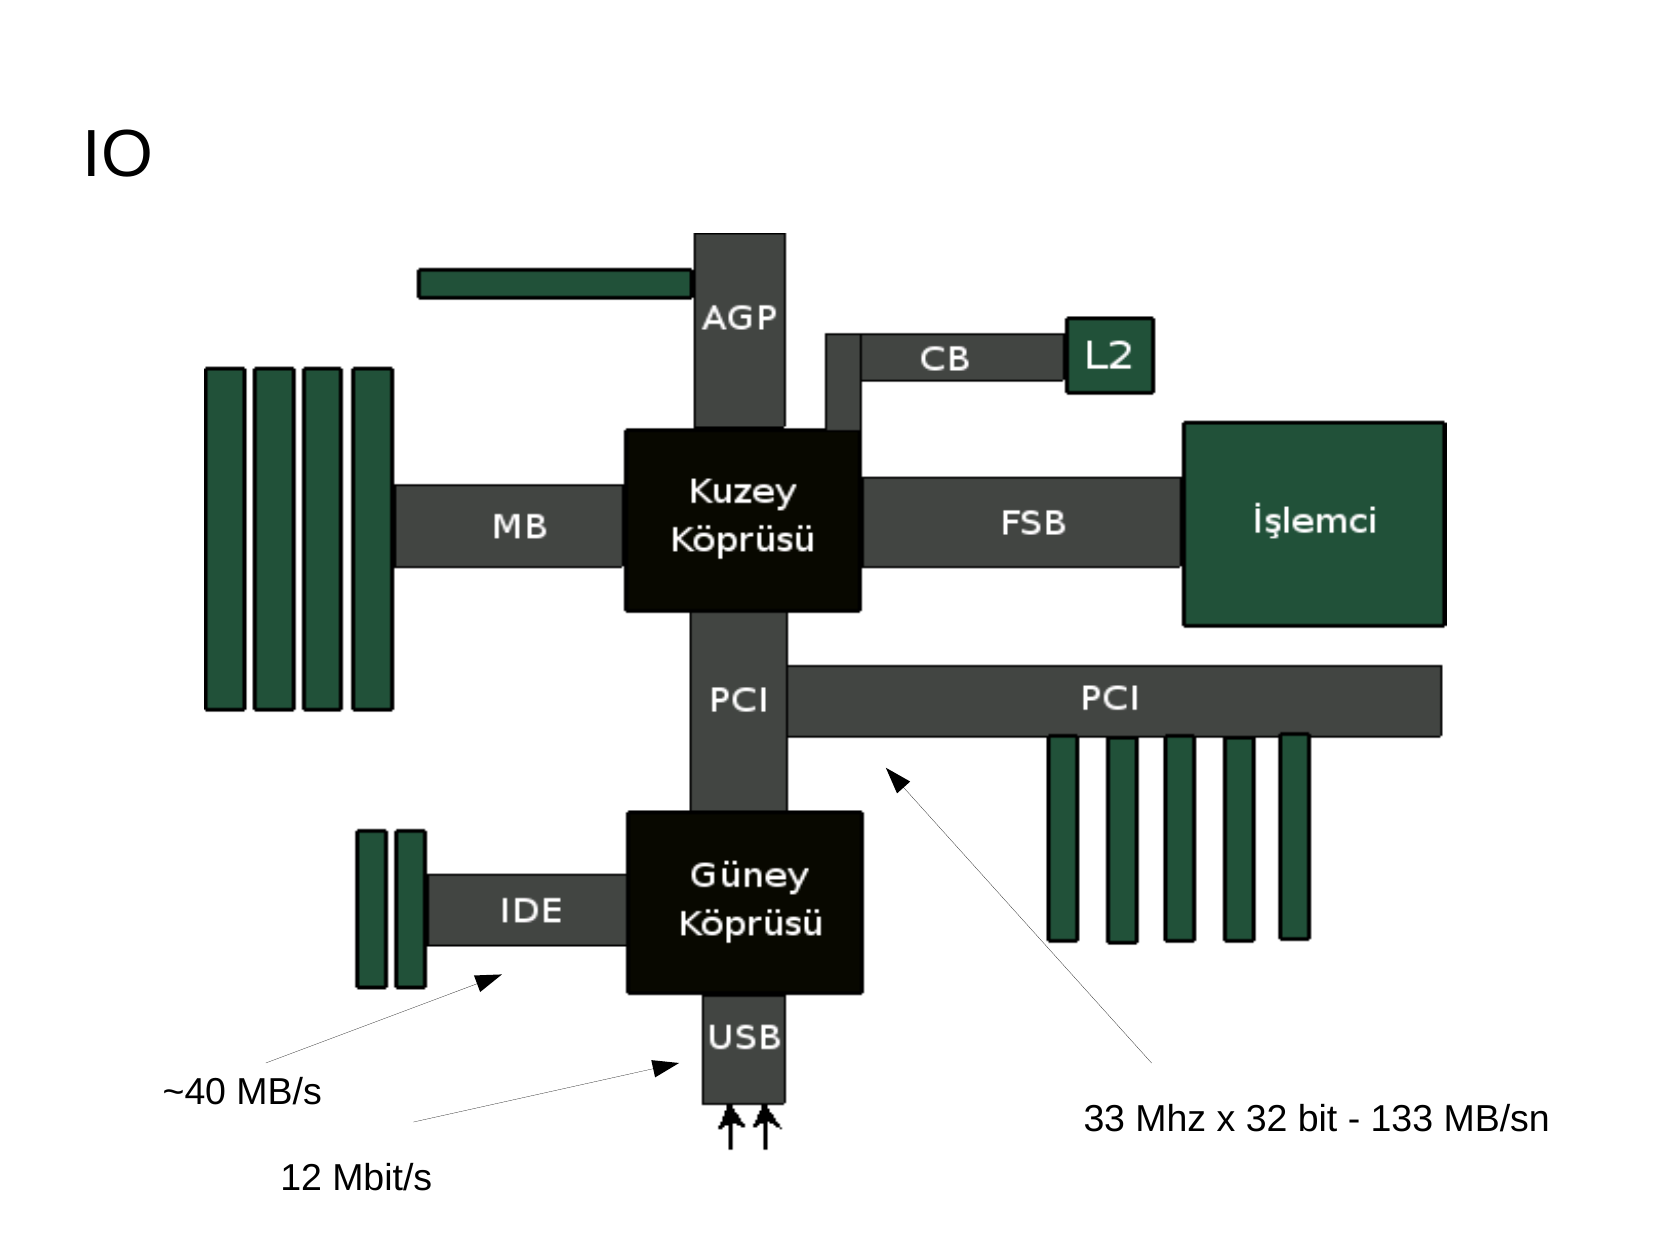

# IO
~40 MB/s
33 Mhz x 32 bit - 133 MB/sn
12 Mbit/s